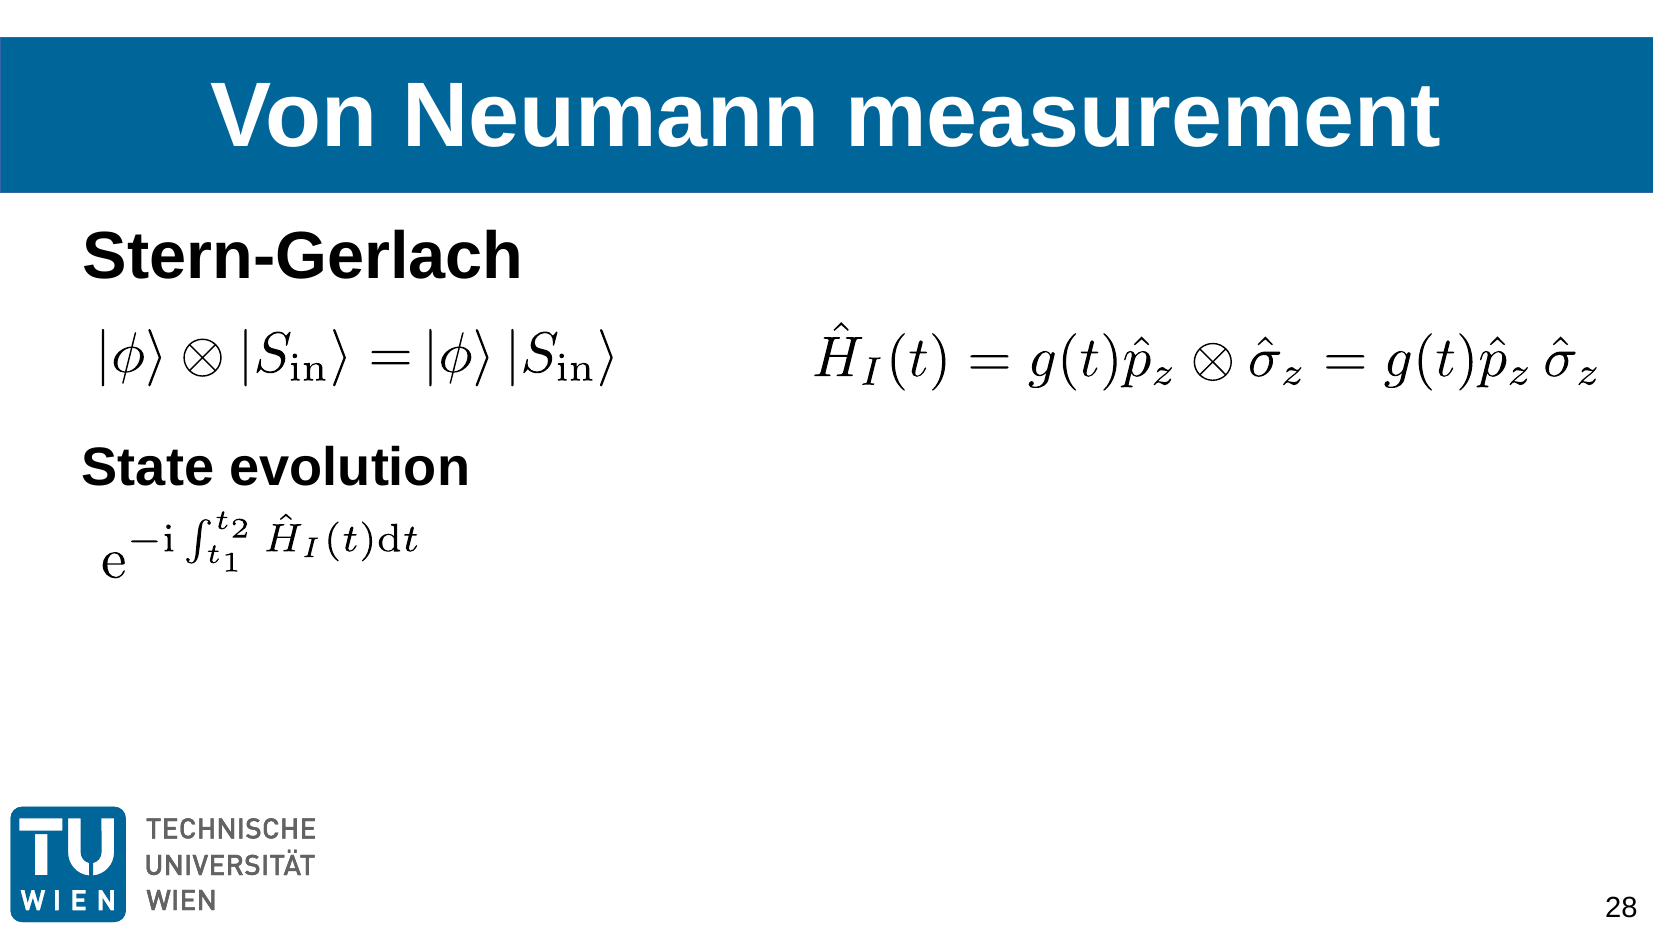

Von Neumann measurement
Stern-Gerlach
# State evolution